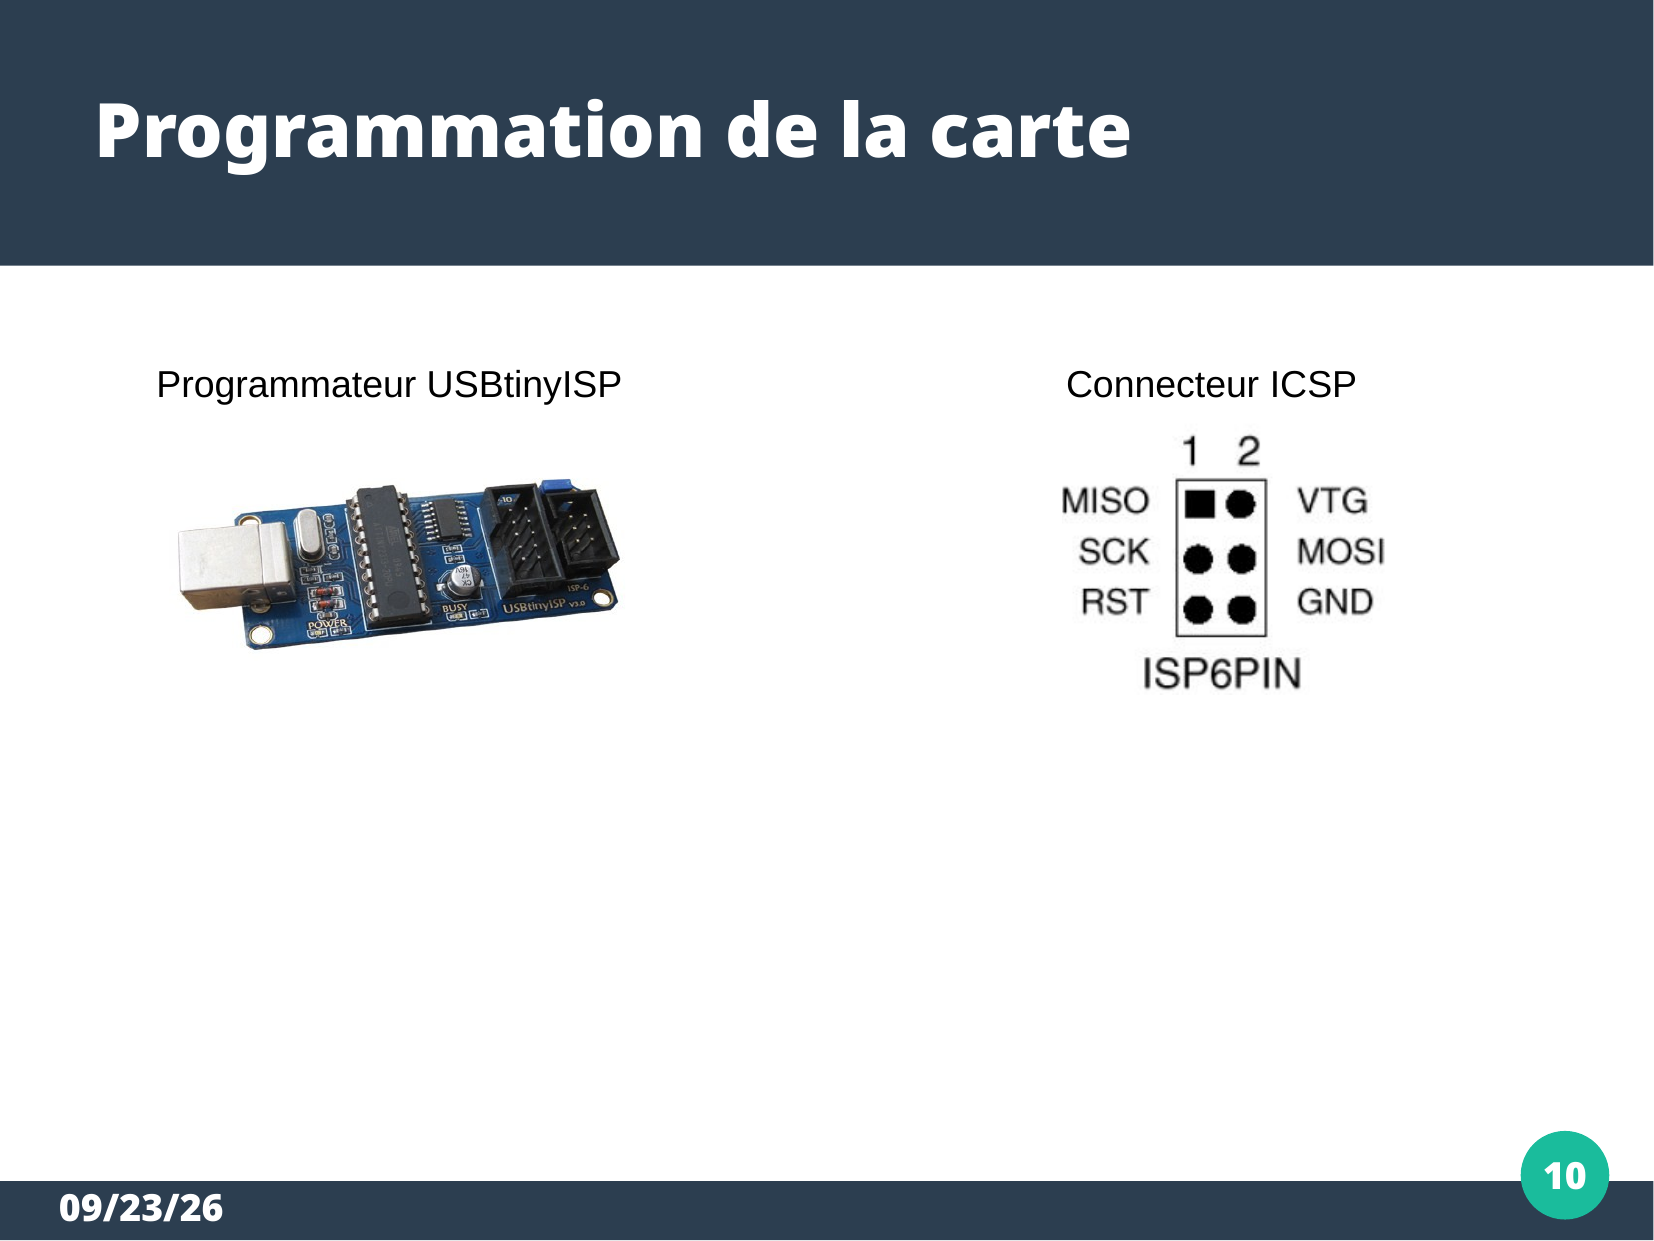

# Programmation de la carte
Programmateur USBtinyISP
Connecteur ICSP
10